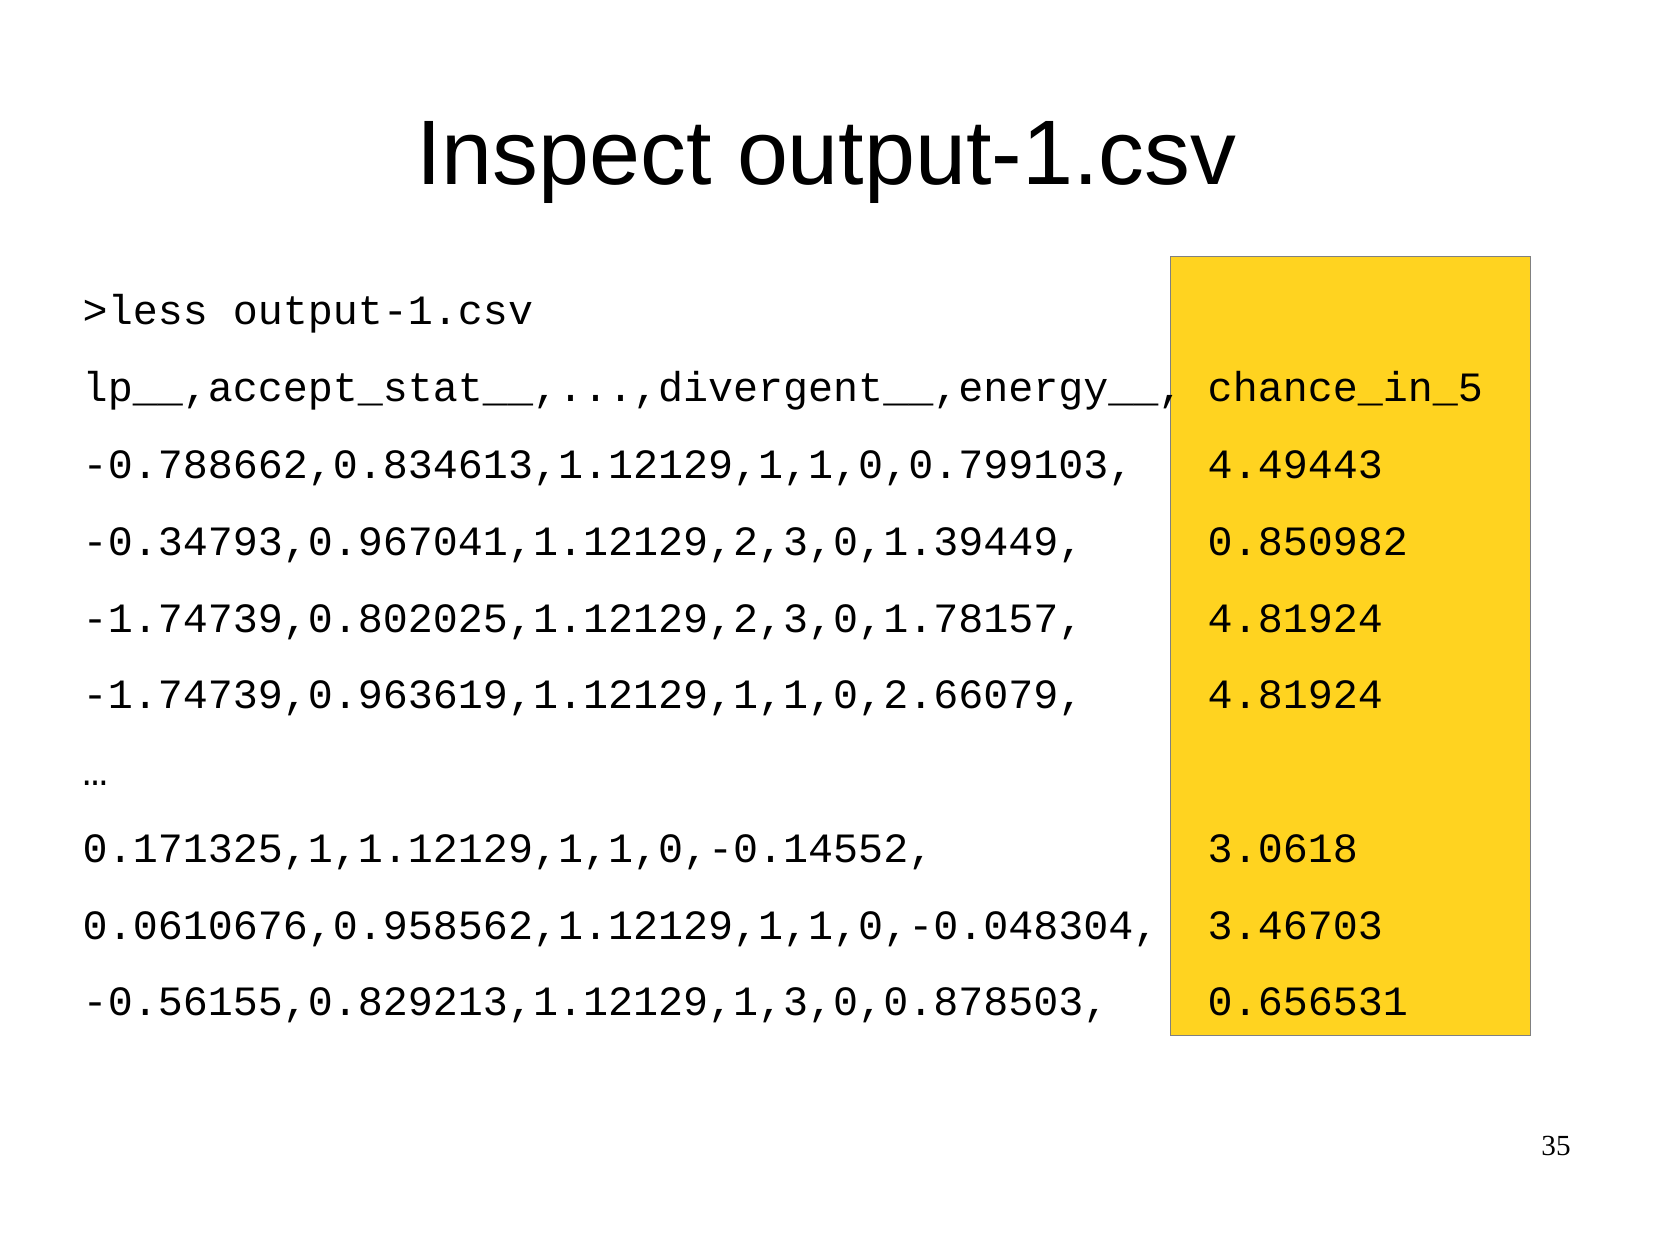

# Inspect output-1.csv
>less output-1.csv
lp__,accept_stat__,...,divergent__,energy__,	chance_in_5
-0.788662,0.834613,1.12129,1,1,0,0.799103,	4.49443
-0.34793,0.967041,1.12129,2,3,0,1.39449,		0.850982
-1.74739,0.802025,1.12129,2,3,0,1.78157,		4.81924
-1.74739,0.963619,1.12129,1,1,0,2.66079,		4.81924
…
0.171325,1,1.12129,1,1,0,-0.14552,				3.0618
0.0610676,0.958562,1.12129,1,1,0,-0.048304,	3.46703
-0.56155,0.829213,1.12129,1,3,0,0.878503,		0.656531
35